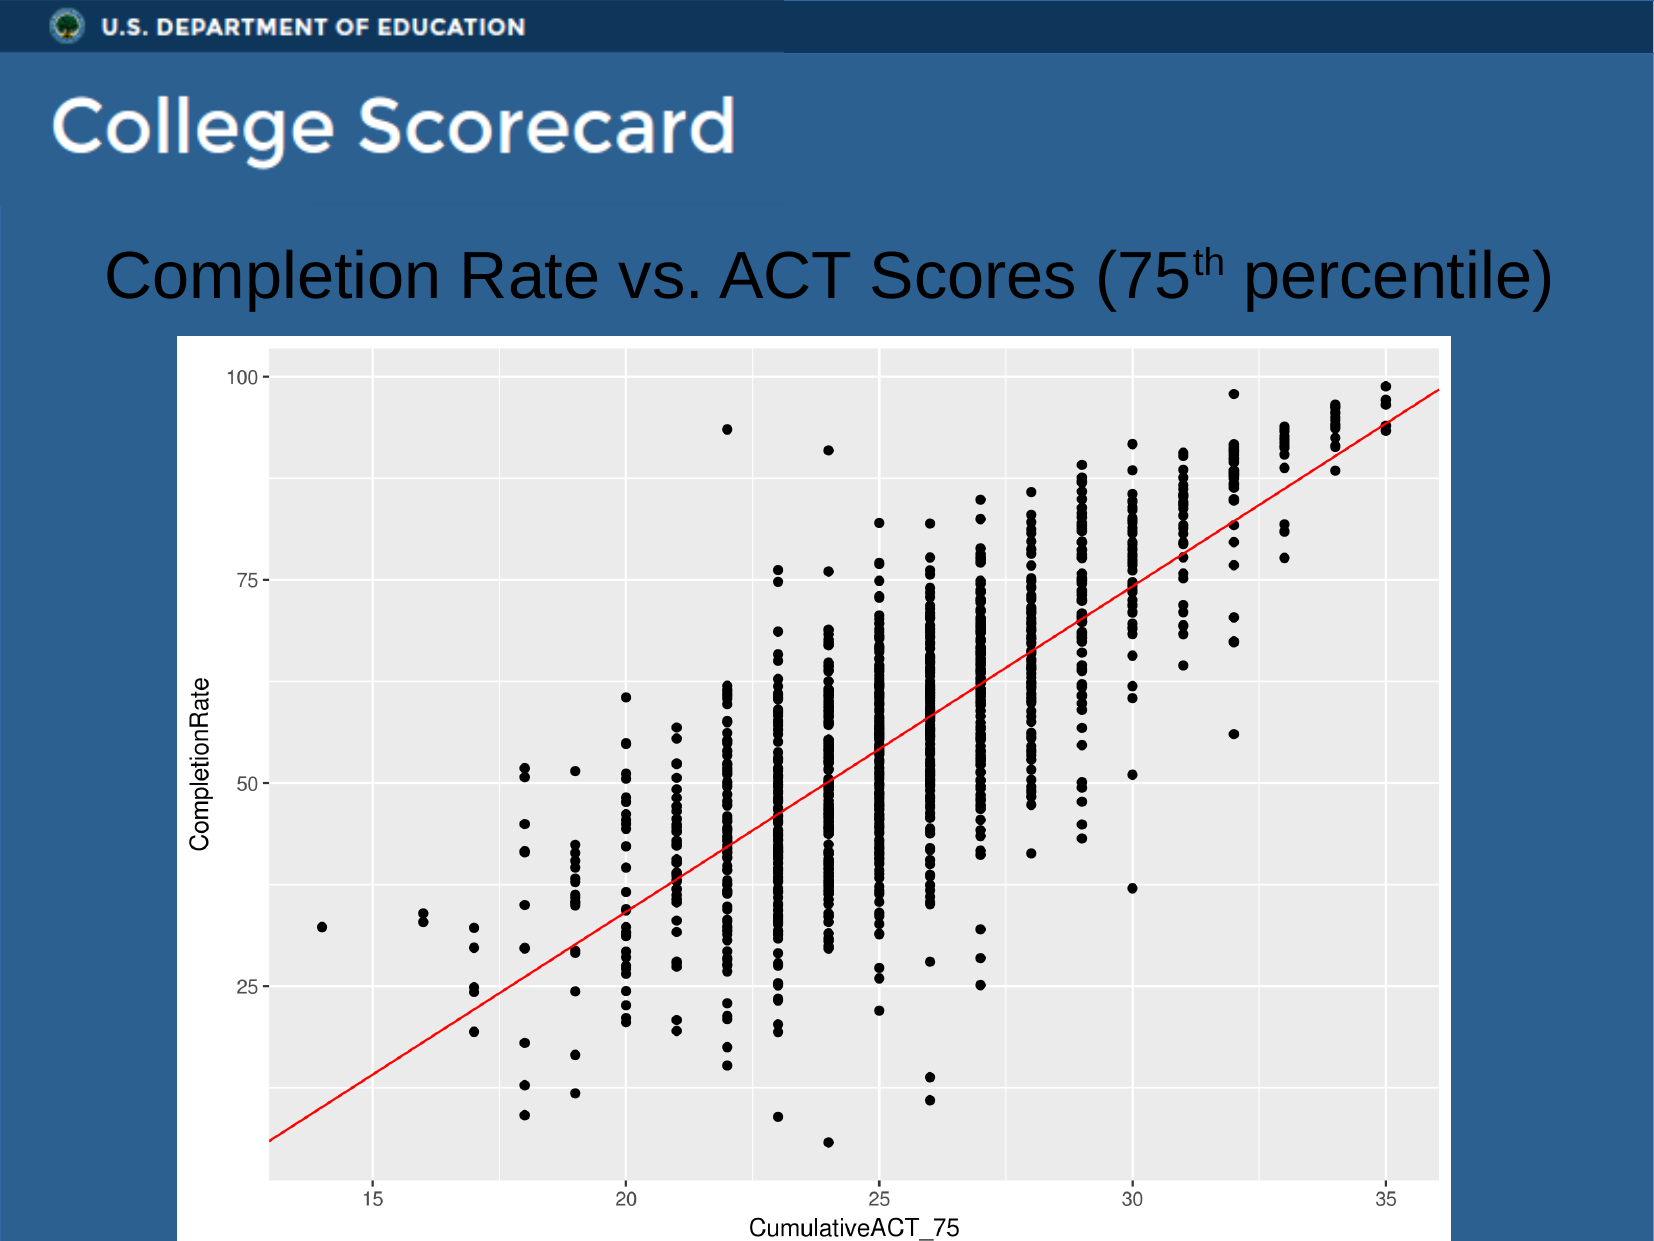

Completion Rate vs. ACT Scores (75th percentile)